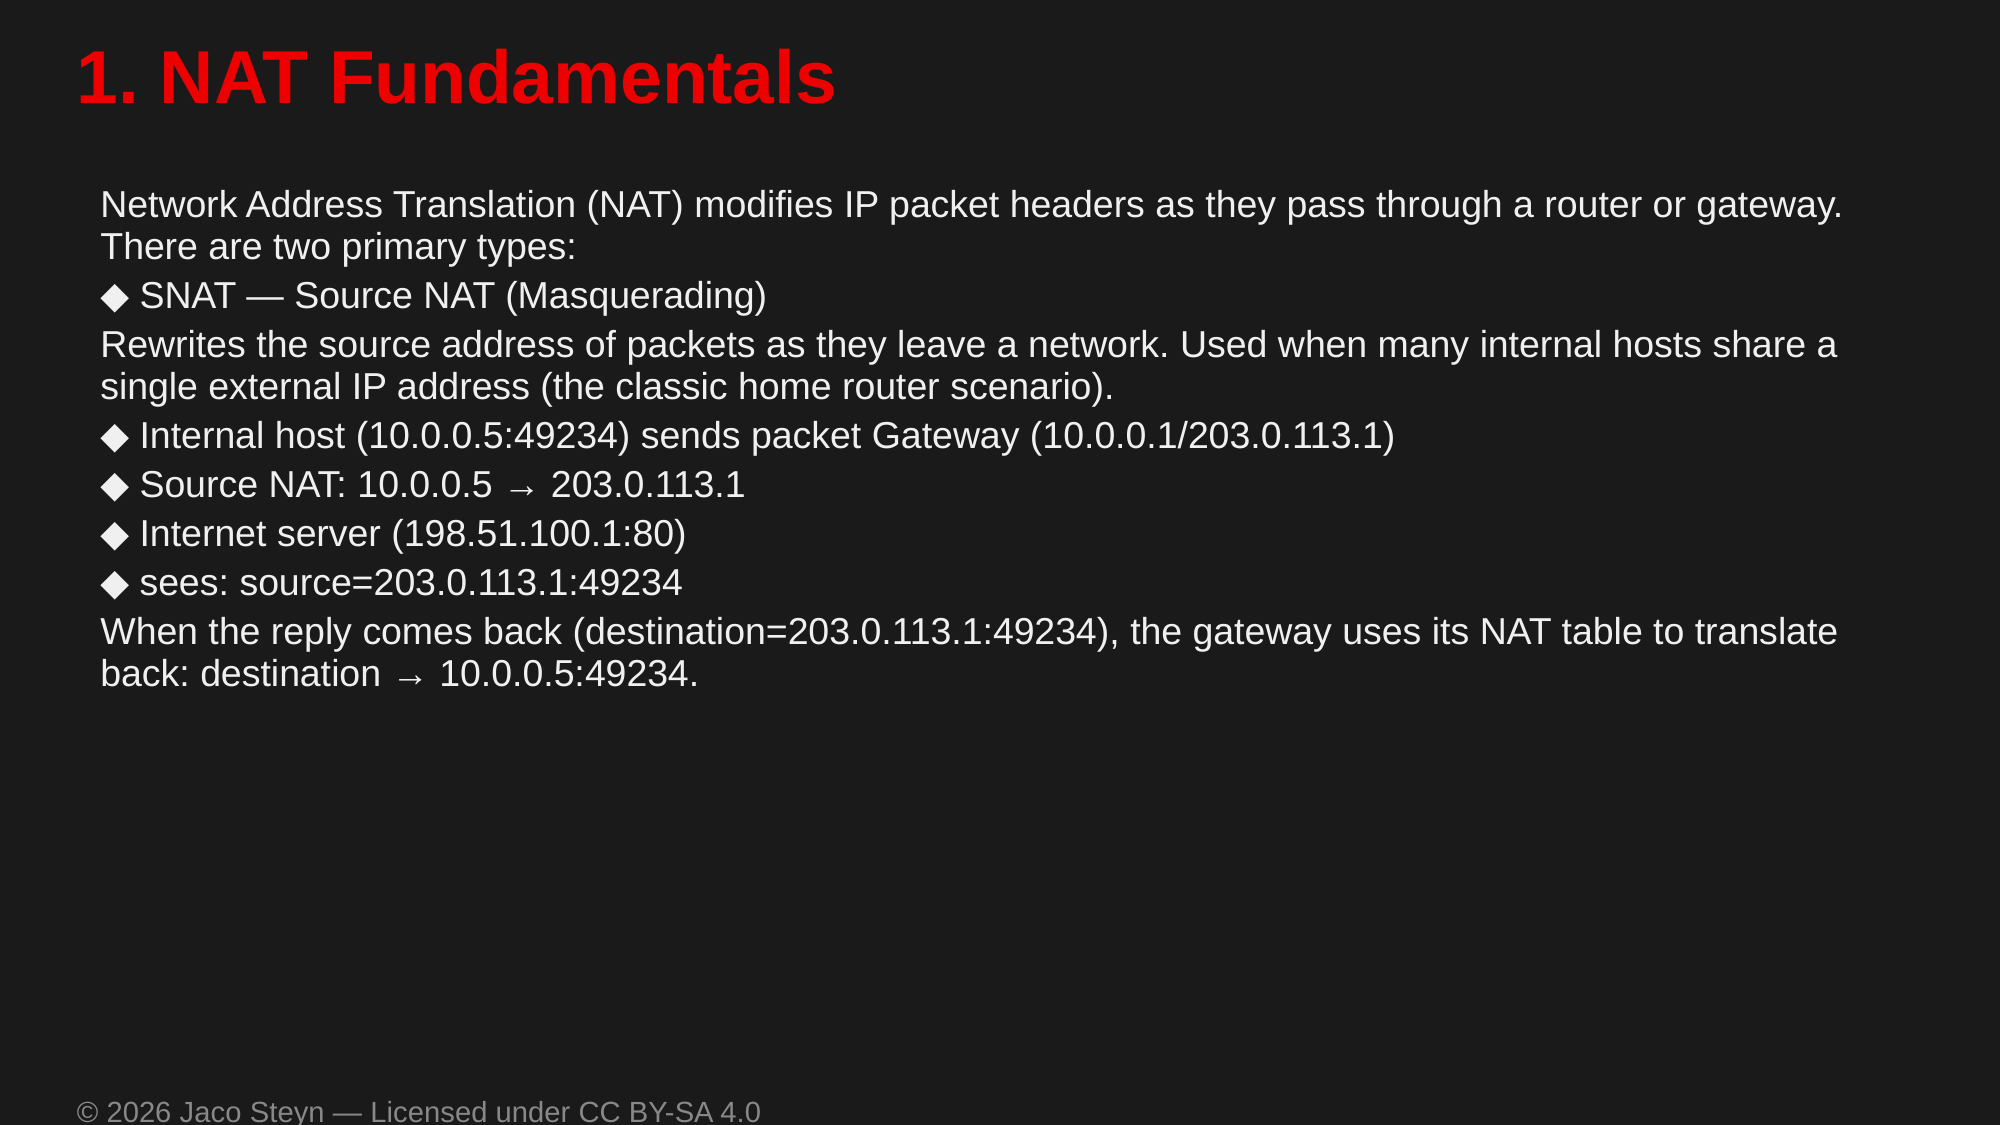

1. NAT Fundamentals
Network Address Translation (NAT) modifies IP packet headers as they pass through a router or gateway. There are two primary types:
◆ SNAT — Source NAT (Masquerading)
Rewrites the source address of packets as they leave a network. Used when many internal hosts share a single external IP address (the classic home router scenario).
◆ Internal host (10.0.0.5:49234) sends packet Gateway (10.0.0.1/203.0.113.1)
◆ Source NAT: 10.0.0.5 → 203.0.113.1
◆ Internet server (198.51.100.1:80)
◆ sees: source=203.0.113.1:49234
When the reply comes back (destination=203.0.113.1:49234), the gateway uses its NAT table to translate back: destination → 10.0.0.5:49234.
© 2026 Jaco Steyn — Licensed under CC BY-SA 4.0